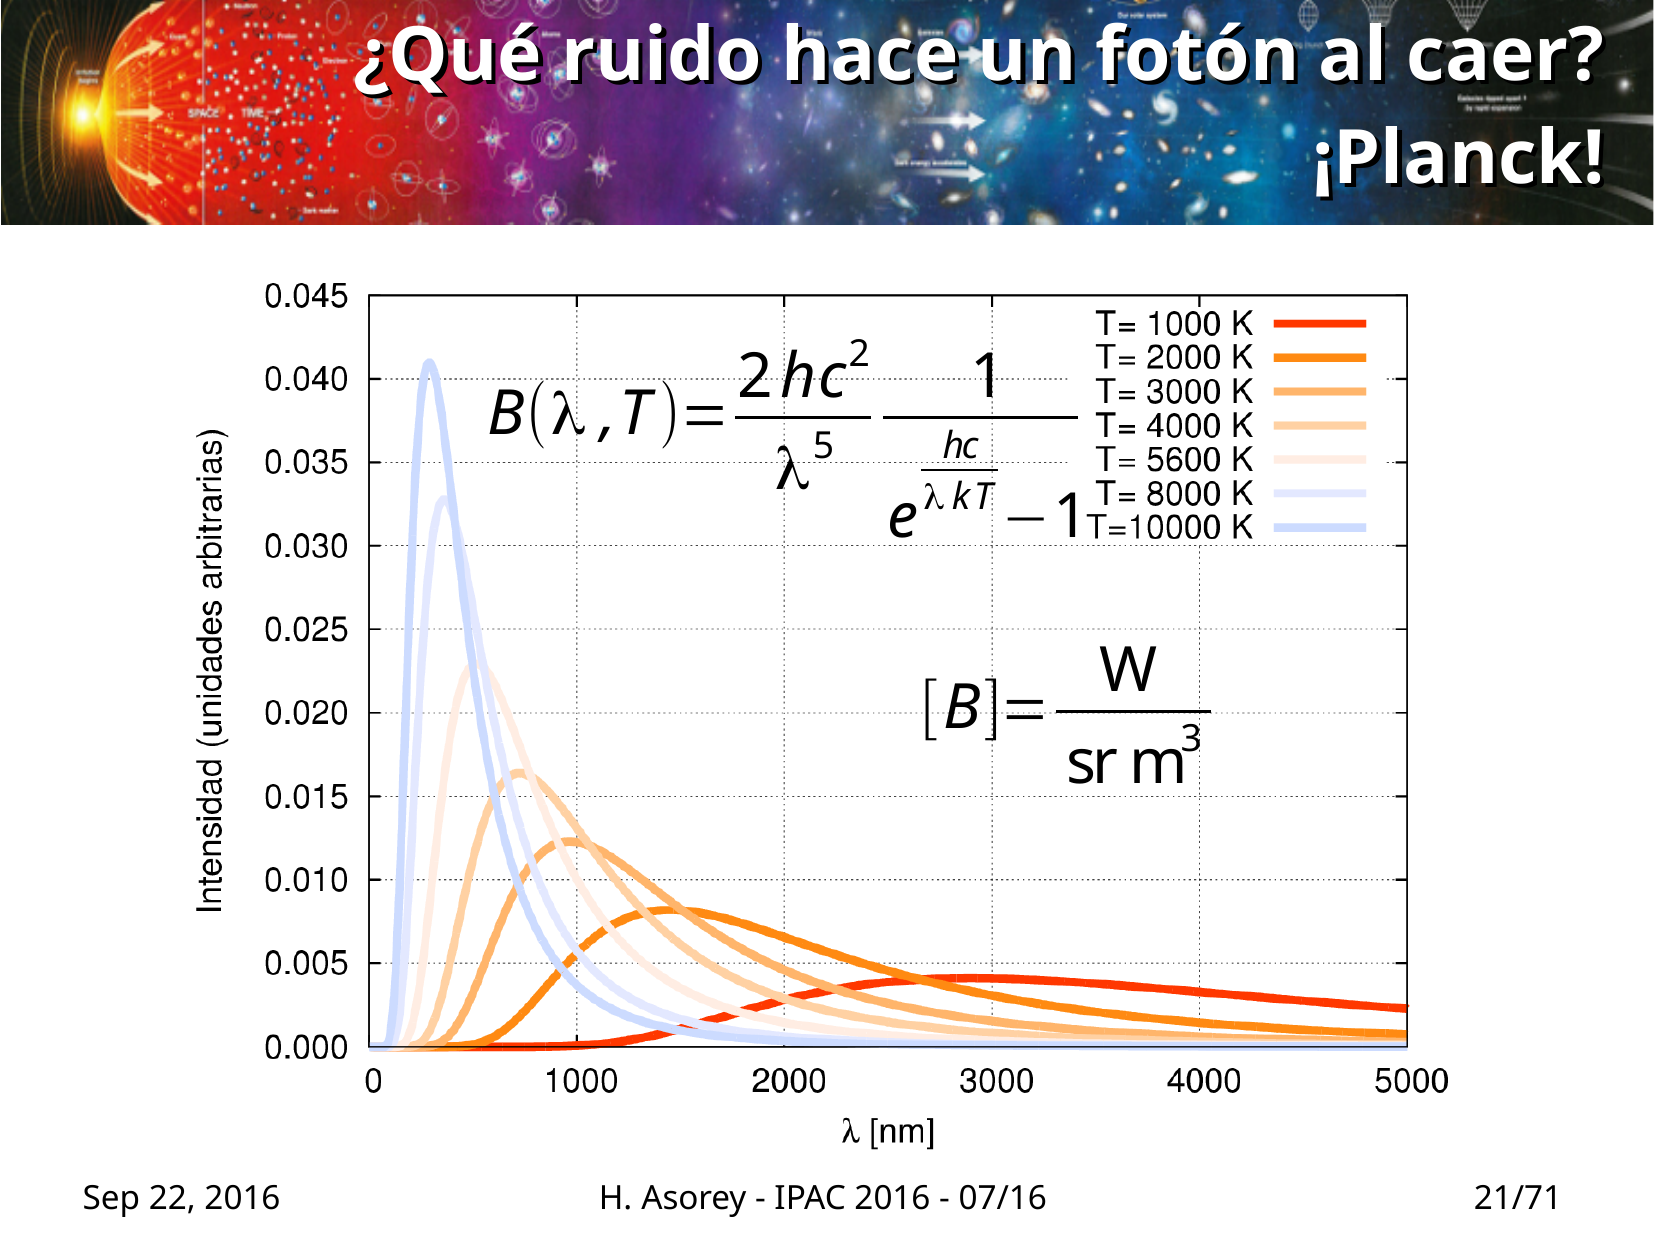

# ¿Qué ruido hace un fotón al caer? ¡Planck!
Sep 22, 2016
H. Asorey - IPAC 2016 - 07/16
21